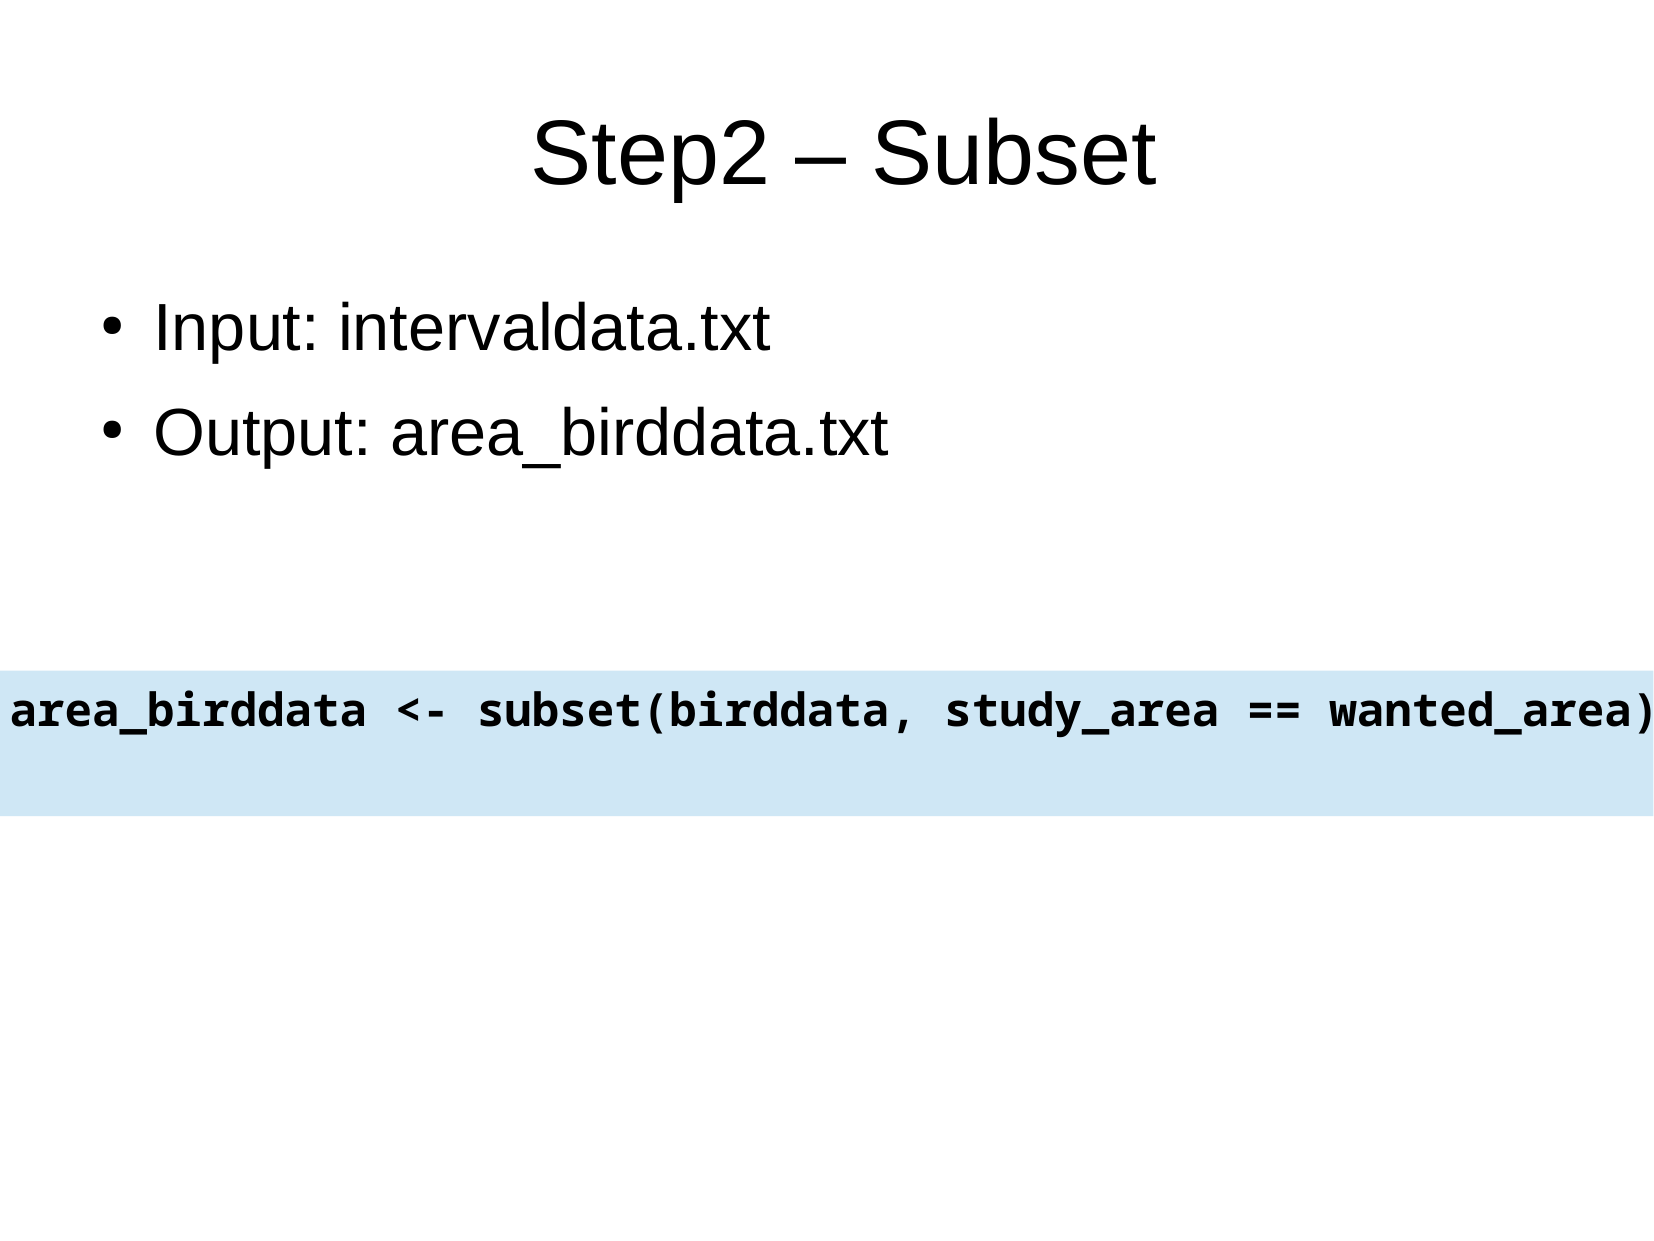

# Step2 – Subset
Input: intervaldata.txt
Output: area_birddata.txt
area_birddata <- subset(birddata, study_area == wanted_area)